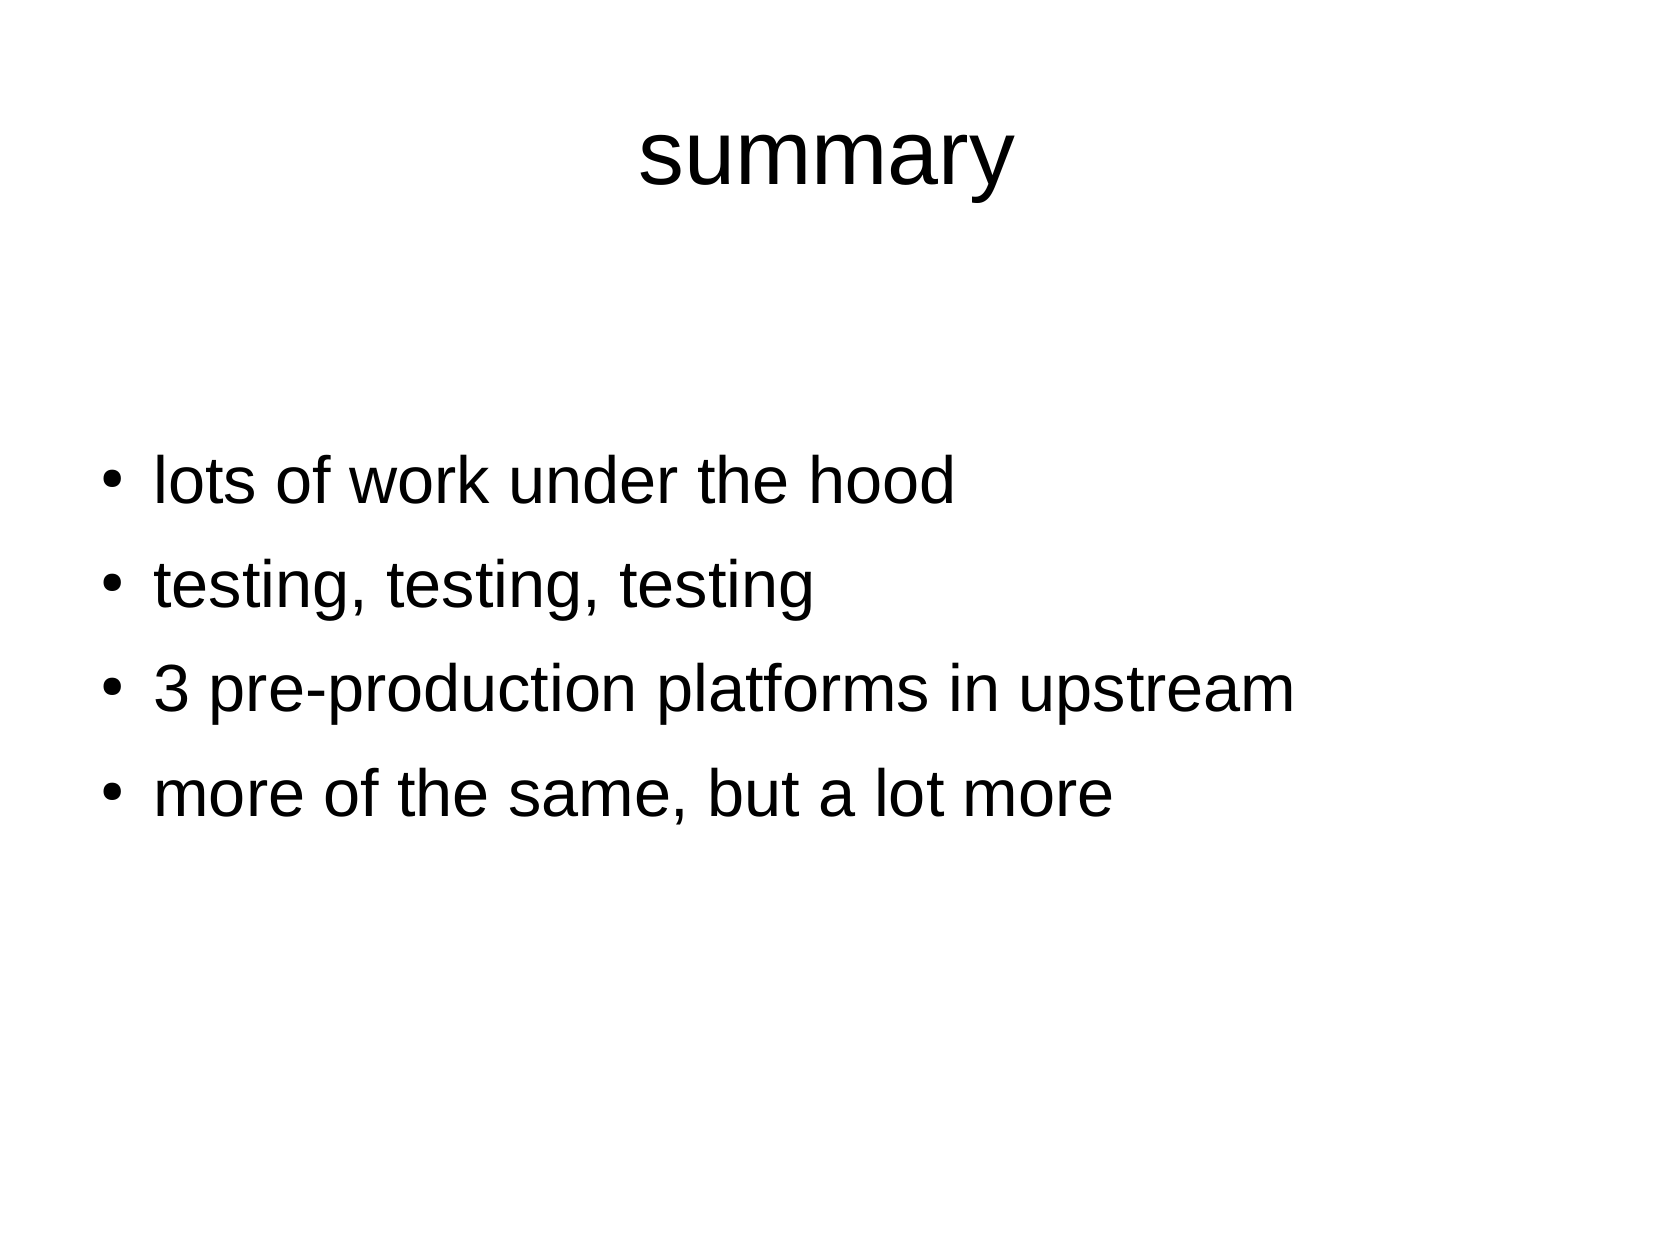

# summary
lots of work under the hood
testing, testing, testing
3 pre-production platforms in upstream
more of the same, but a lot more